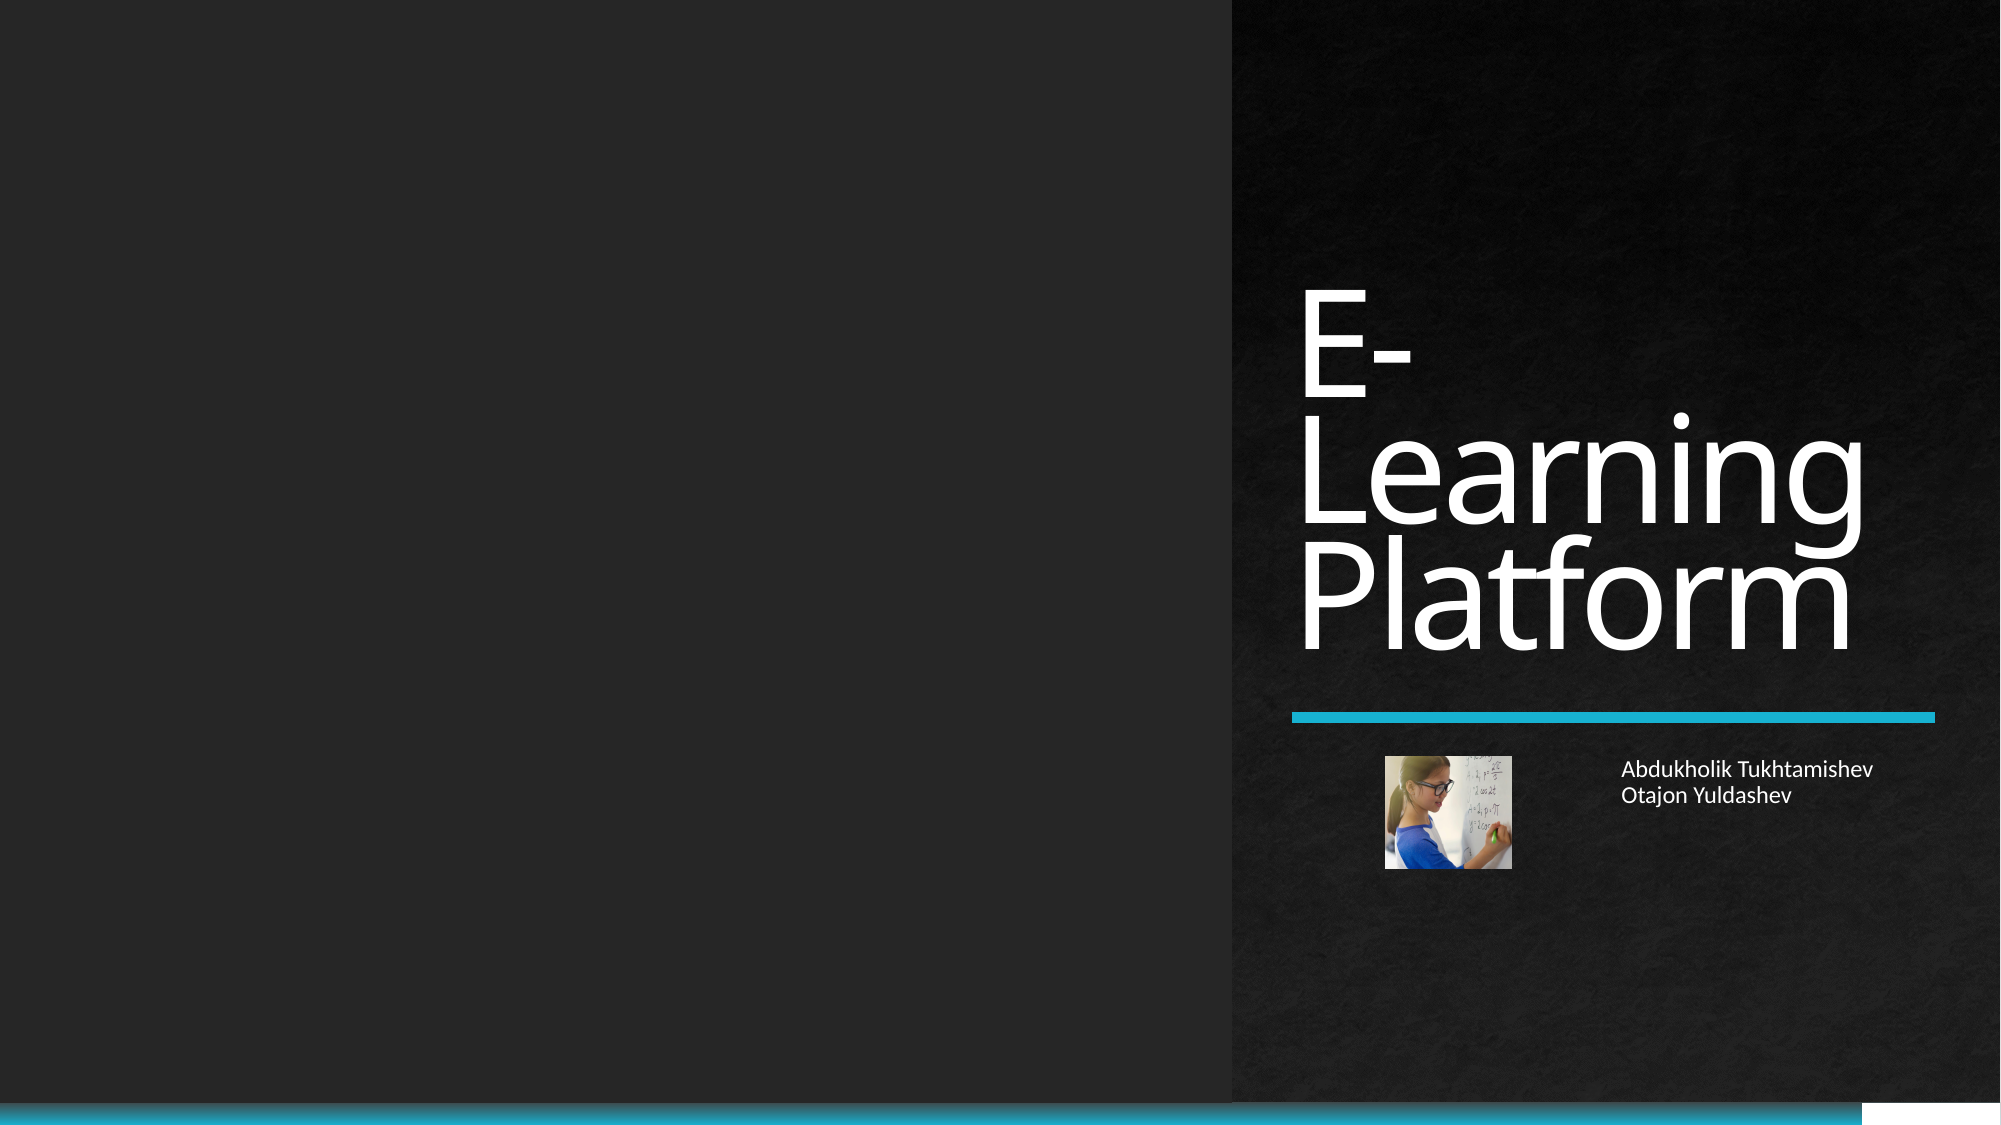

# E- Learning Platform
Abdukholik Tukhtamishev
Otajon Yuldashev